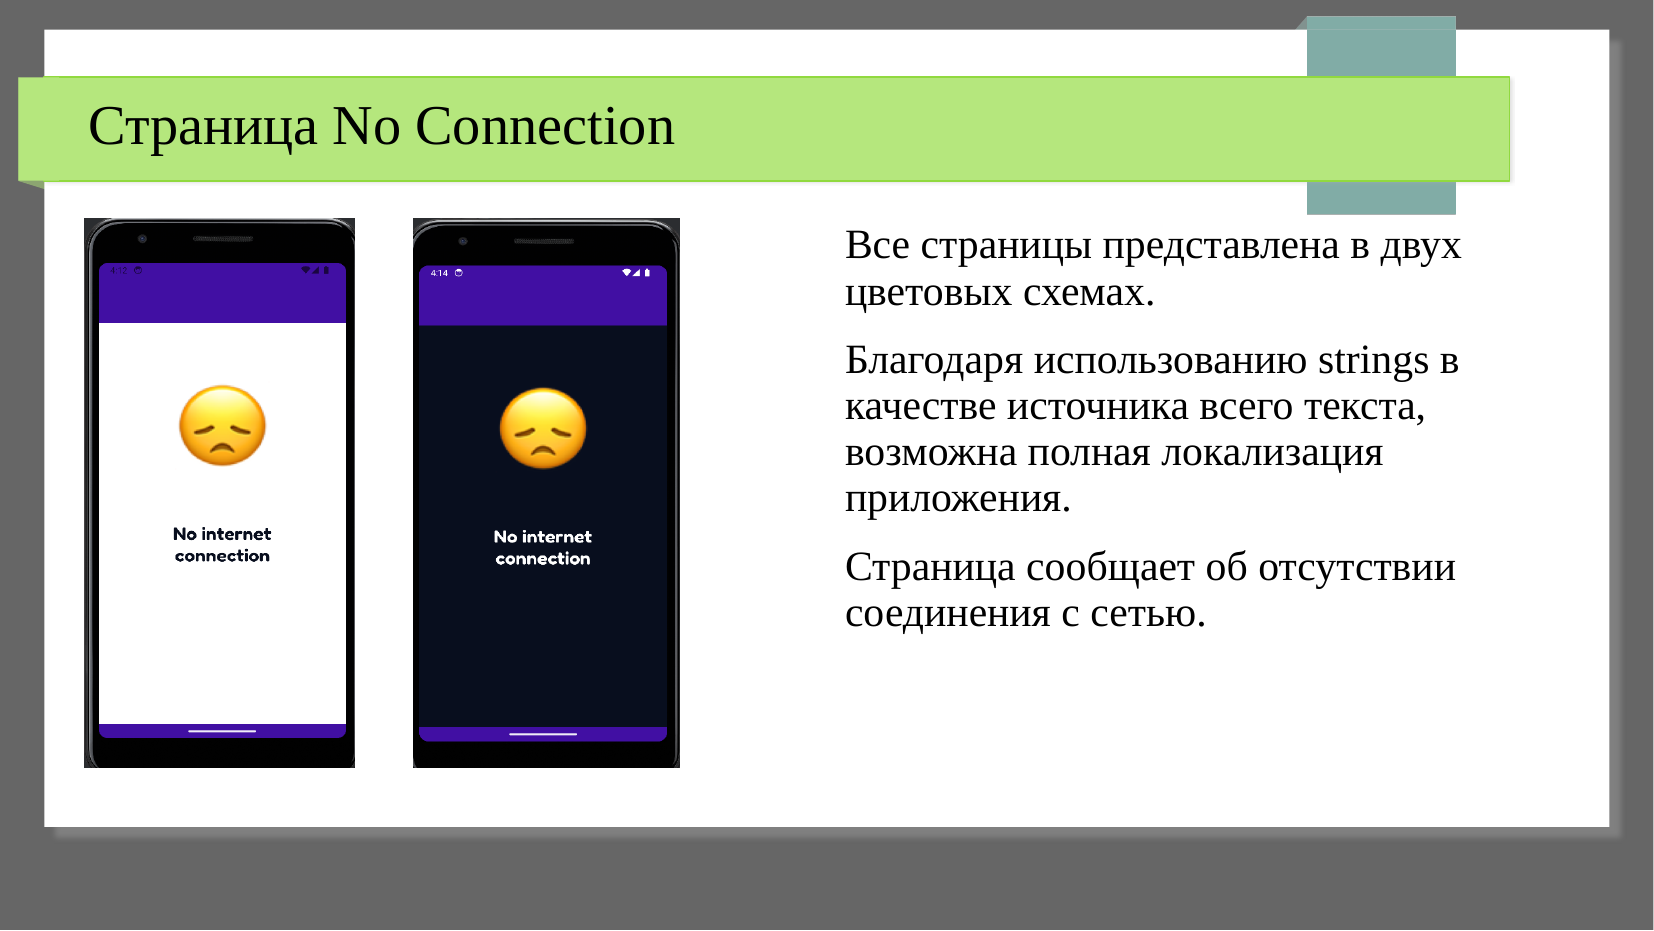

# Страница No Connection
Все страницы представлена в двух цветовых схемах.
Благодаря использованию strings в качестве источника всего текста, возможна полная локализация приложения.
Страница сообщает об отсутствии соединения с сетью.